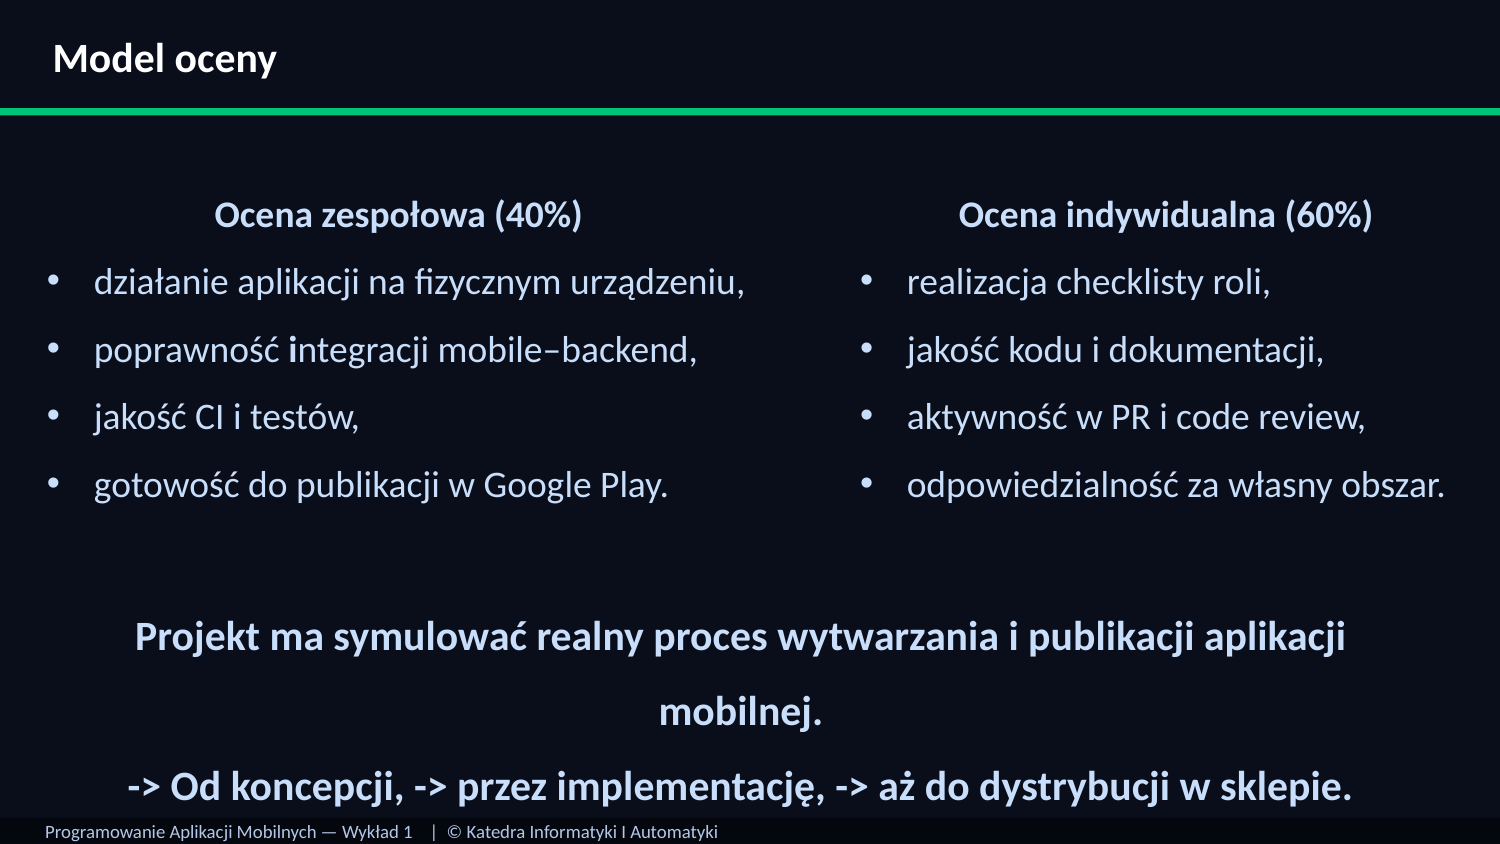

Model oceny
Ocena zespołowa (40%)
działanie aplikacji na fizycznym urządzeniu,
poprawność integracji mobile–backend,
jakość CI i testów,
gotowość do publikacji w Google Play.
Ocena indywidualna (60%)
realizacja checklisty roli,
jakość kodu i dokumentacji,
aktywność w PR i code review,
odpowiedzialność za własny obszar.
Projekt ma symulować realny proces wytwarzania i publikacji aplikacji mobilnej.
-> Od koncepcji, -> przez implementację, -> aż do dystrybucji w sklepie.
Programowanie Aplikacji Mobilnych — Wykład 1   | © Katedra Informatyki I Automatyki